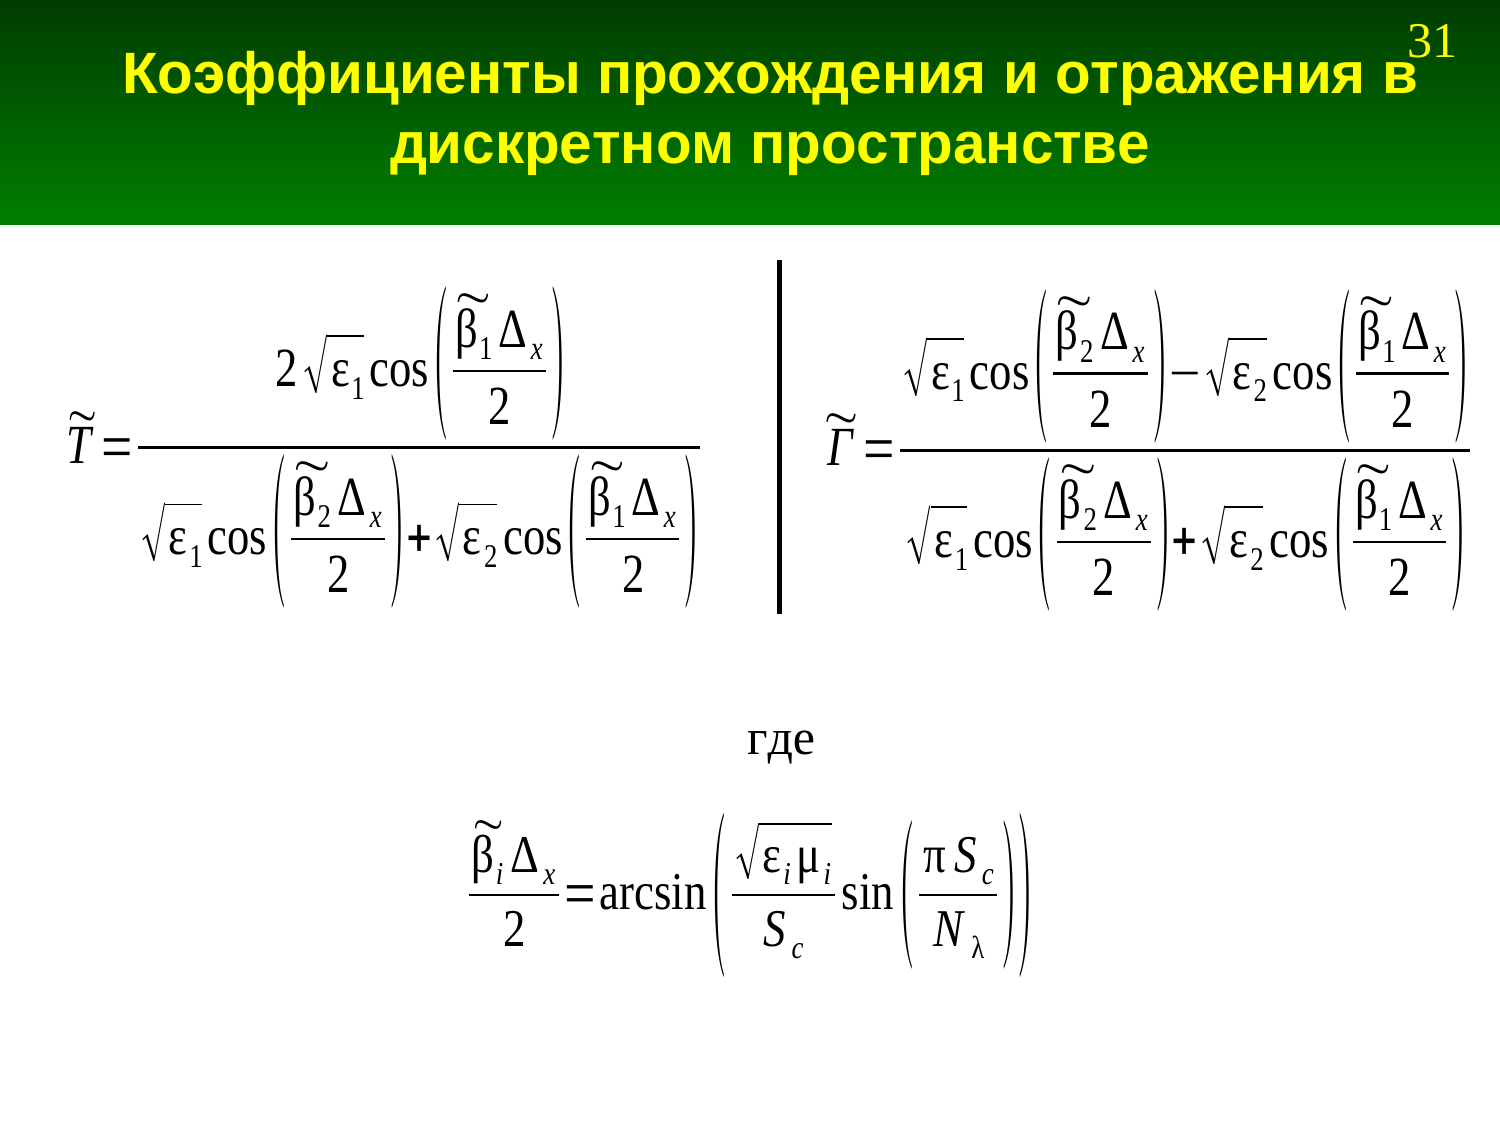

# Коэффициенты прохождения и отражения в дискретном пространстве
где